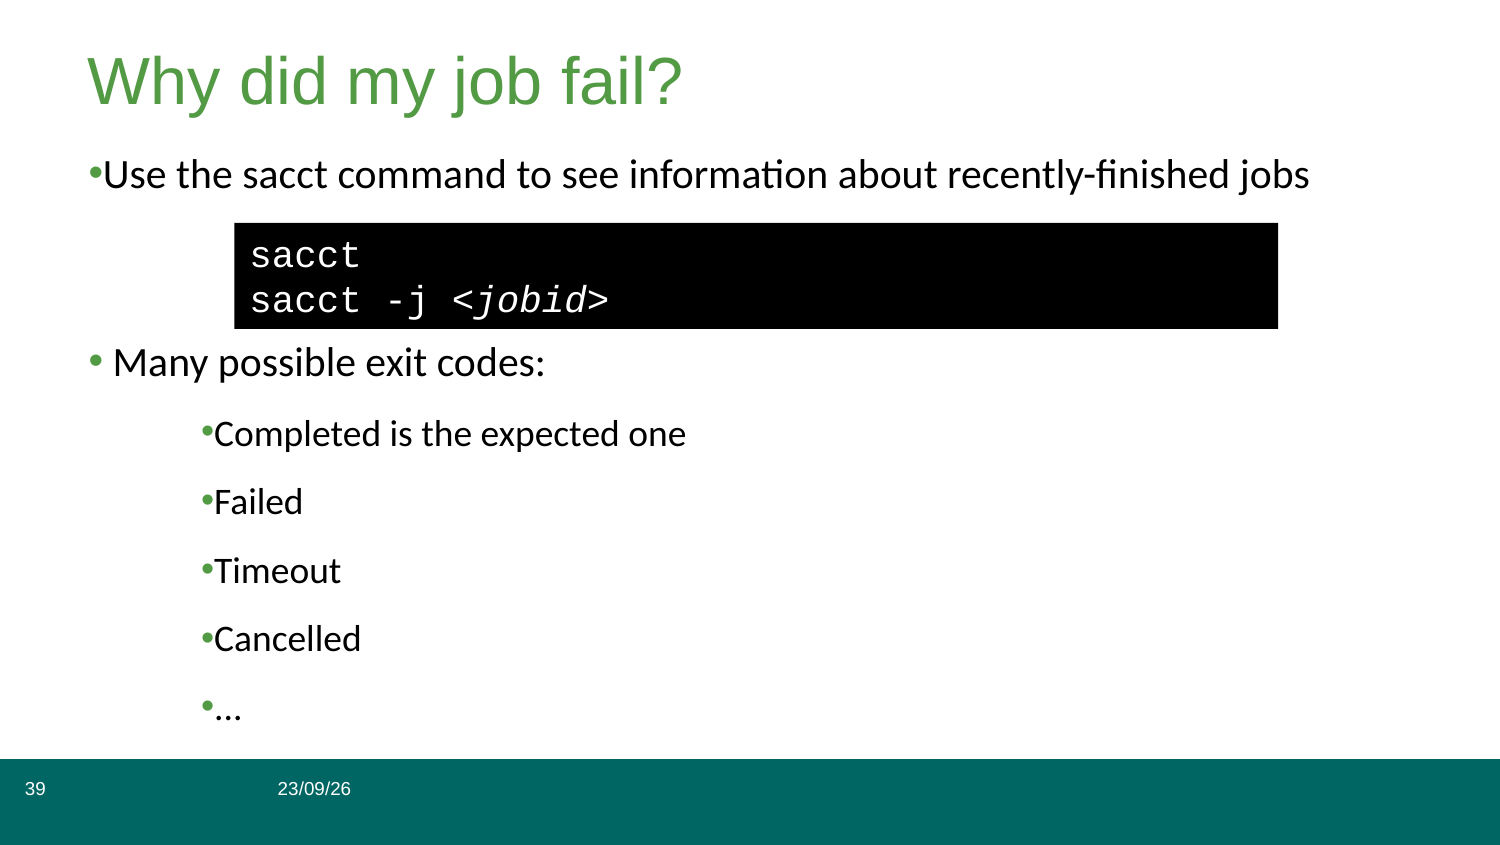

# Why did my job fail?
Use the sacct command to see information about recently-finished jobs
 Many possible exit codes:
Completed is the expected one
Failed
Timeout
Cancelled
...
sacct
sacct -j <jobid>